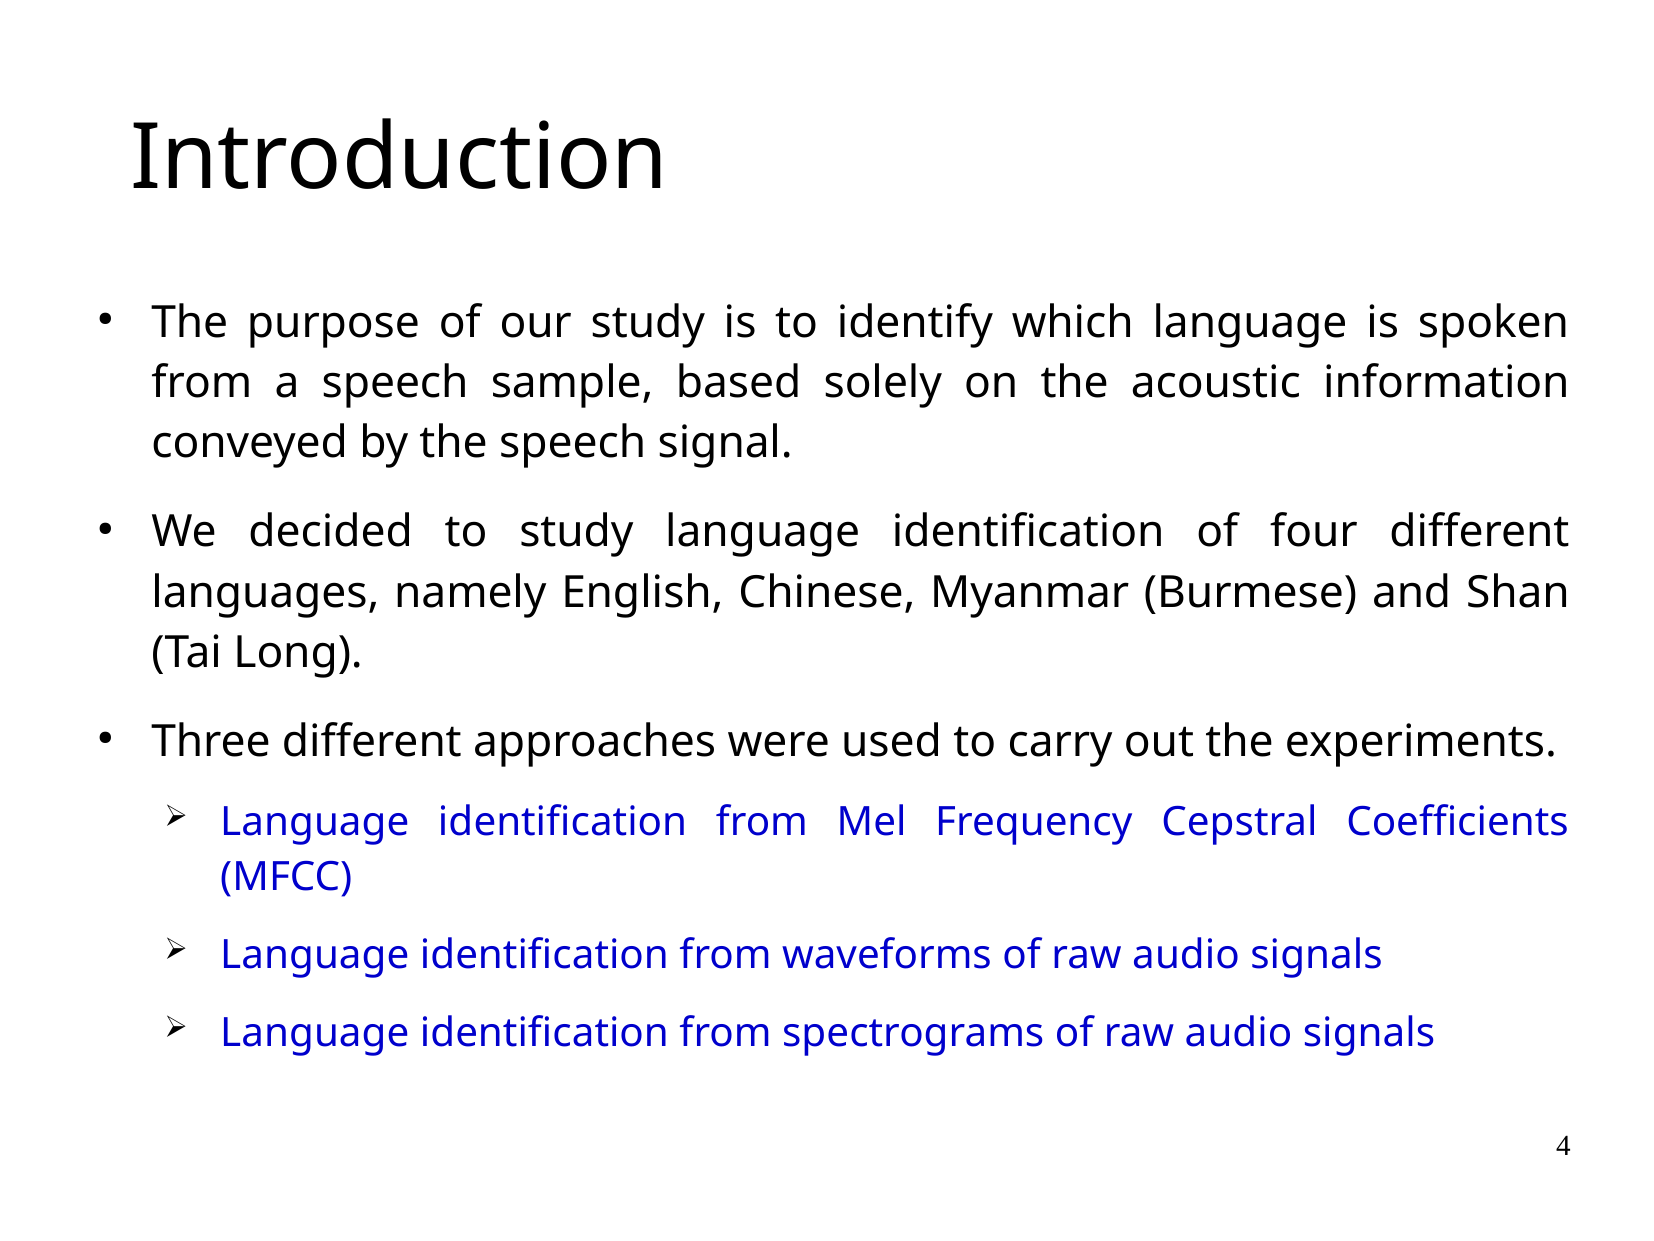

# Introduction
The purpose of our study is to identify which language is spoken from a speech sample, based solely on the acoustic information conveyed by the speech signal.
We decided to study language identification of four different languages, namely English, Chinese, Myanmar (Burmese) and Shan (Tai Long).
Three different approaches were used to carry out the experiments.
Language identification from Mel Frequency Cepstral Coefficients (MFCC)
Language identification from waveforms of raw audio signals
Language identification from spectrograms of raw audio signals
4